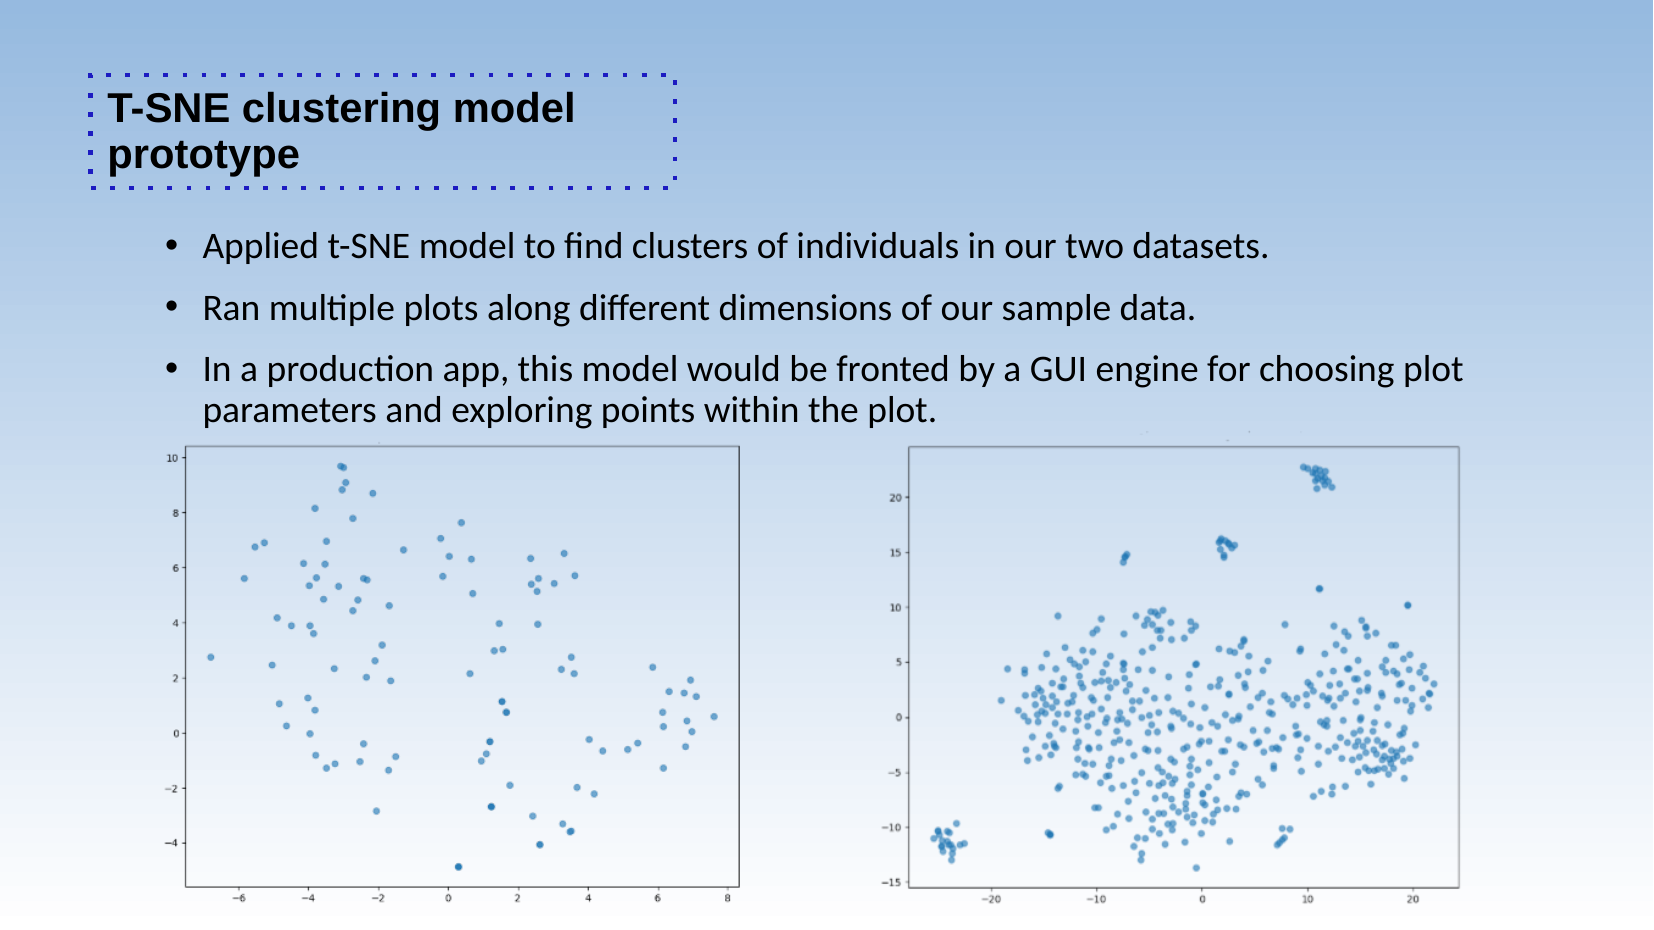

T-SNE clustering model prototype
Applied t-SNE model to find clusters of individuals in our two datasets.
Ran multiple plots along different dimensions of our sample data.
In a production app, this model would be fronted by a GUI engine for choosing plot parameters and exploring points within the plot.